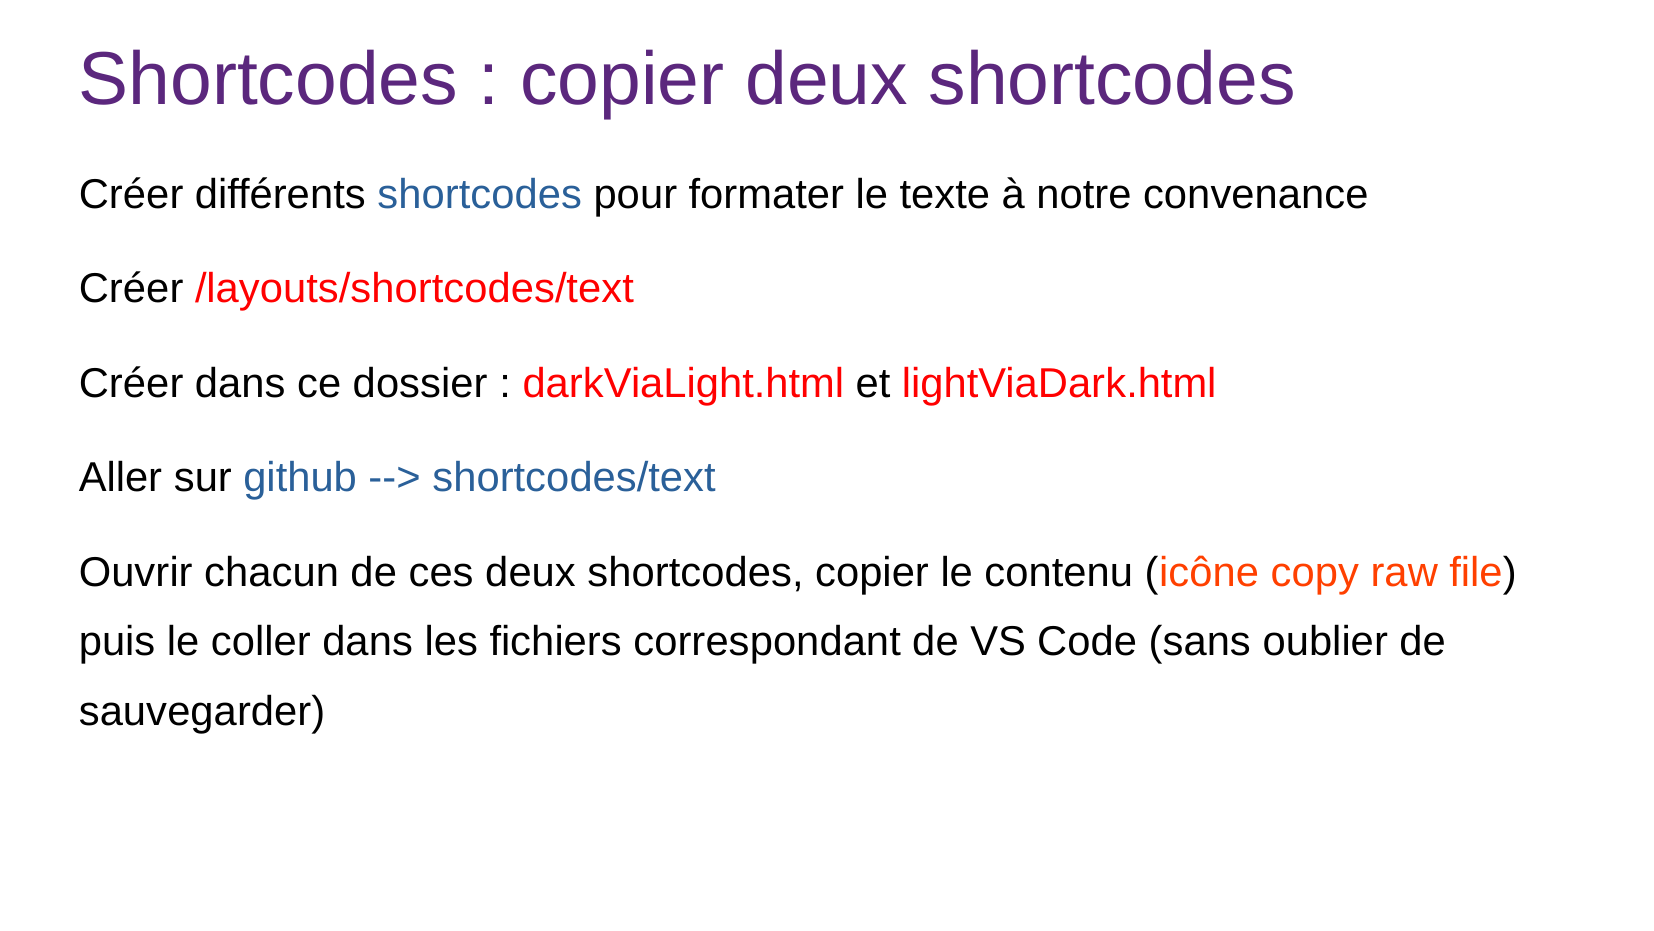

# Shortcodes : copier deux shortcodes
Créer différents shortcodes pour formater le texte à notre convenance
Créer /layouts/shortcodes/text
Créer dans ce dossier : darkViaLight.html et lightViaDark.html
Aller sur github --> shortcodes/text
Ouvrir chacun de ces deux shortcodes, copier le contenu (icône copy raw file) puis le coller dans les fichiers correspondant de VS Code (sans oublier de sauvegarder)